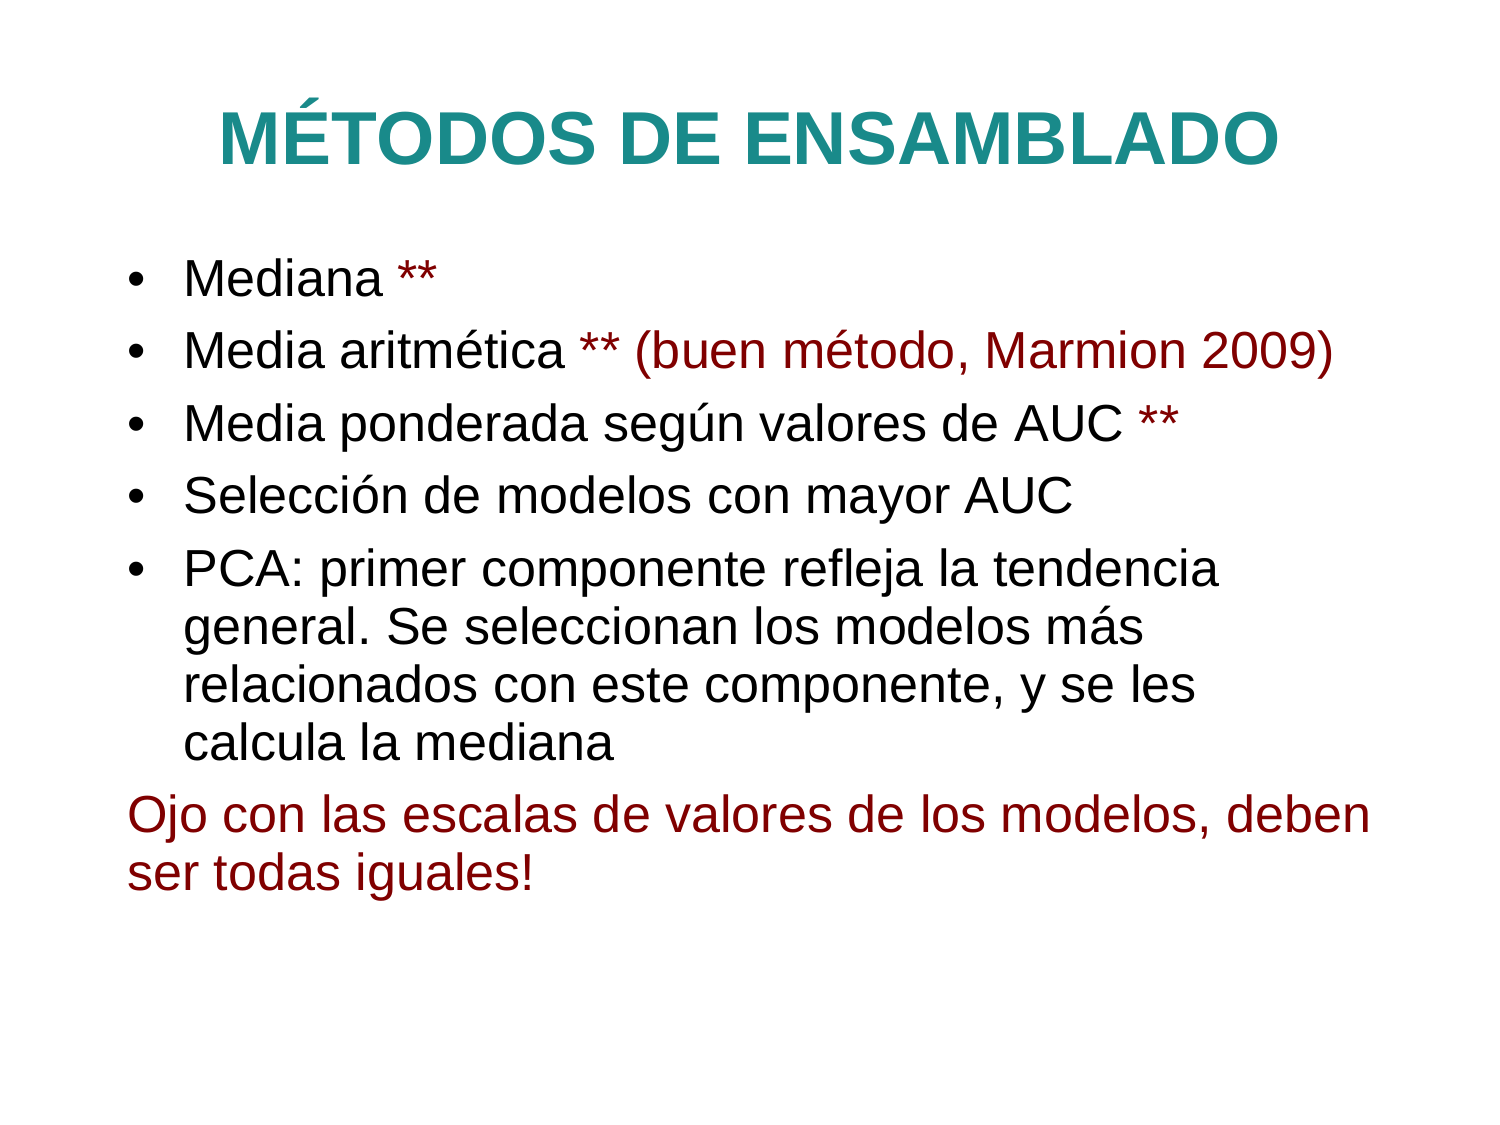

# MÉTODOS DE ENSAMBLADO
Mediana **
Media aritmética ** (buen método, Marmion 2009)
Media ponderada según valores de AUC **
Selección de modelos con mayor AUC
PCA: primer componente refleja la tendencia general. Se seleccionan los modelos más relacionados con este componente, y se les calcula la mediana
Ojo con las escalas de valores de los modelos, deben ser todas iguales!